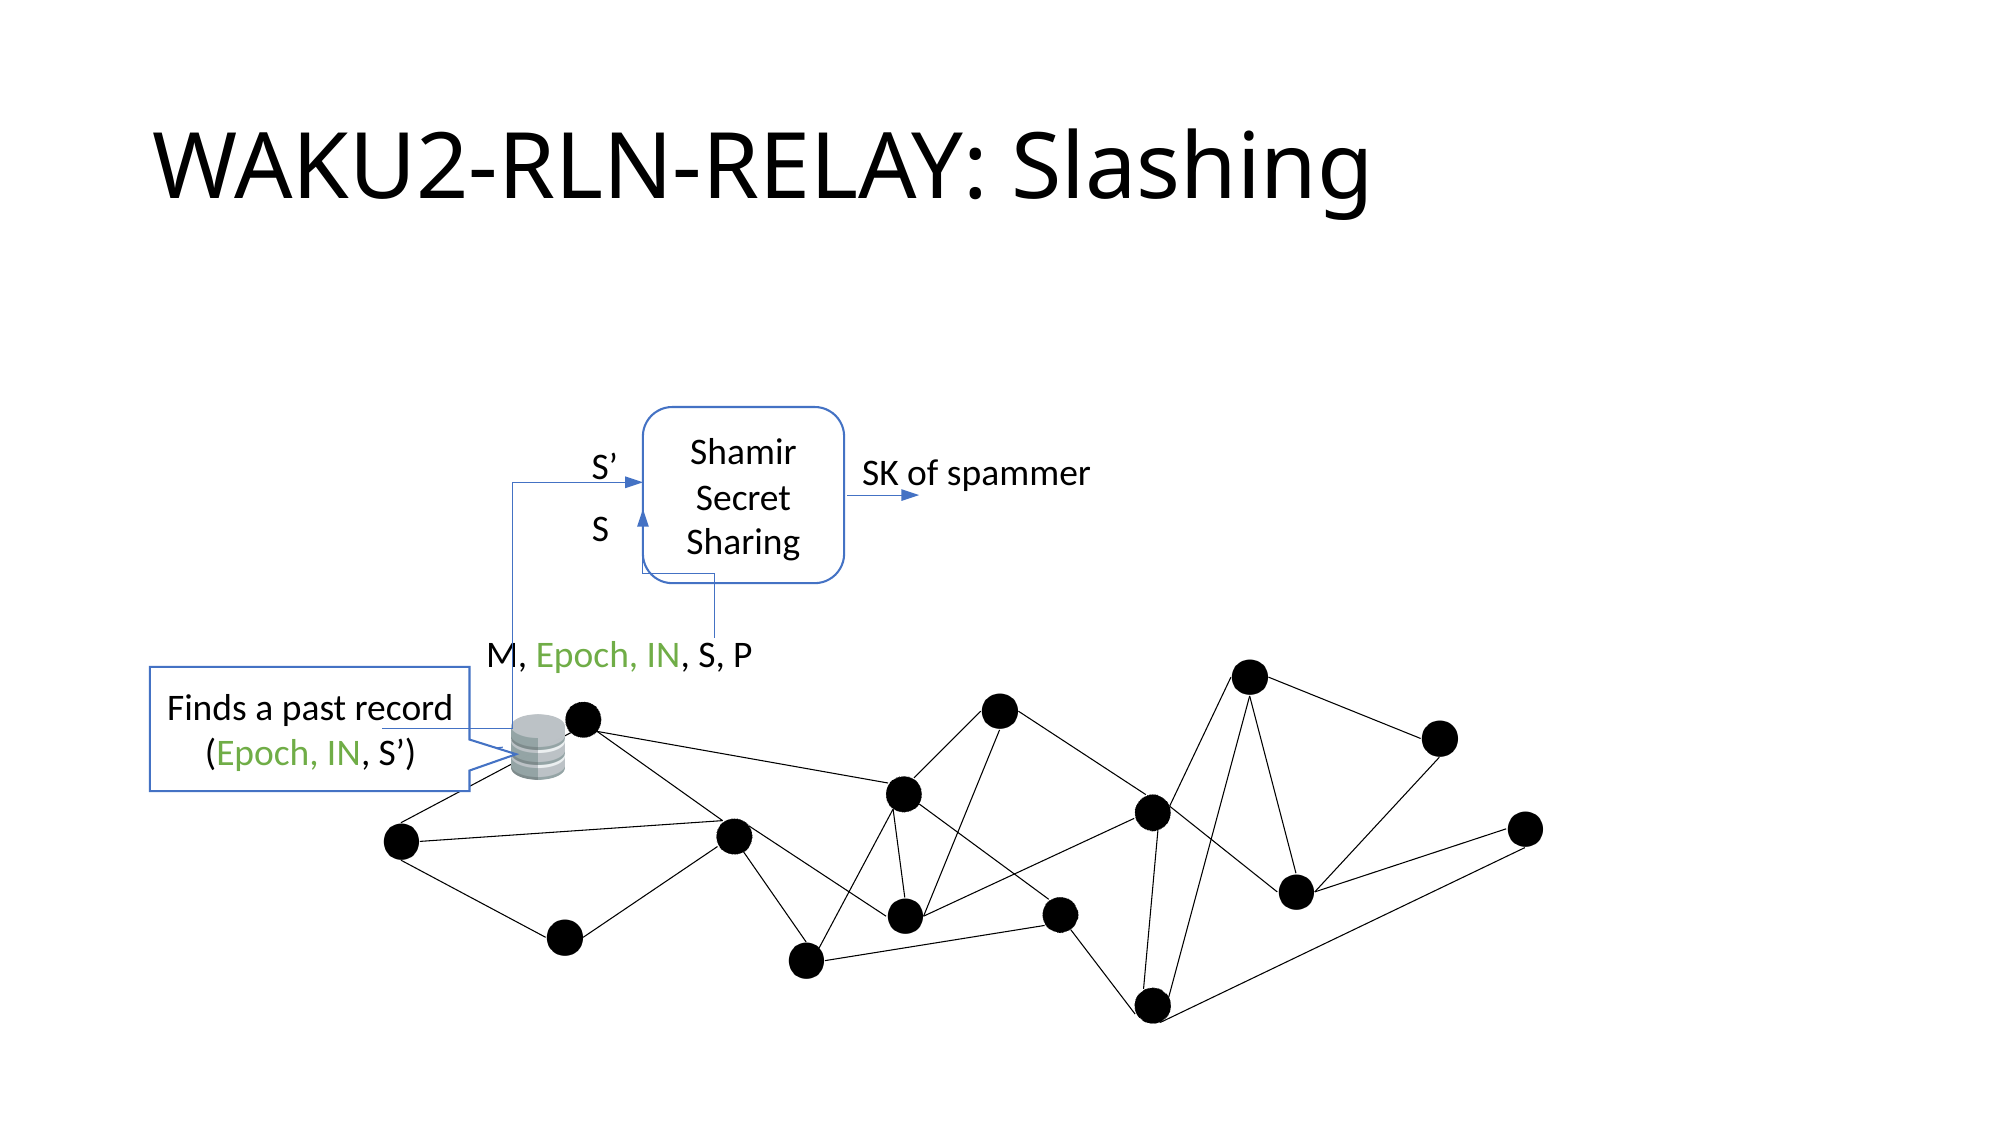

# WAKU2-RLN-RELAY: Slashing
Shamir Secret Sharing
S’
SK of spammer
S
M, Epoch, IN, S, P
Finds a past record (Epoch, IN, S’)